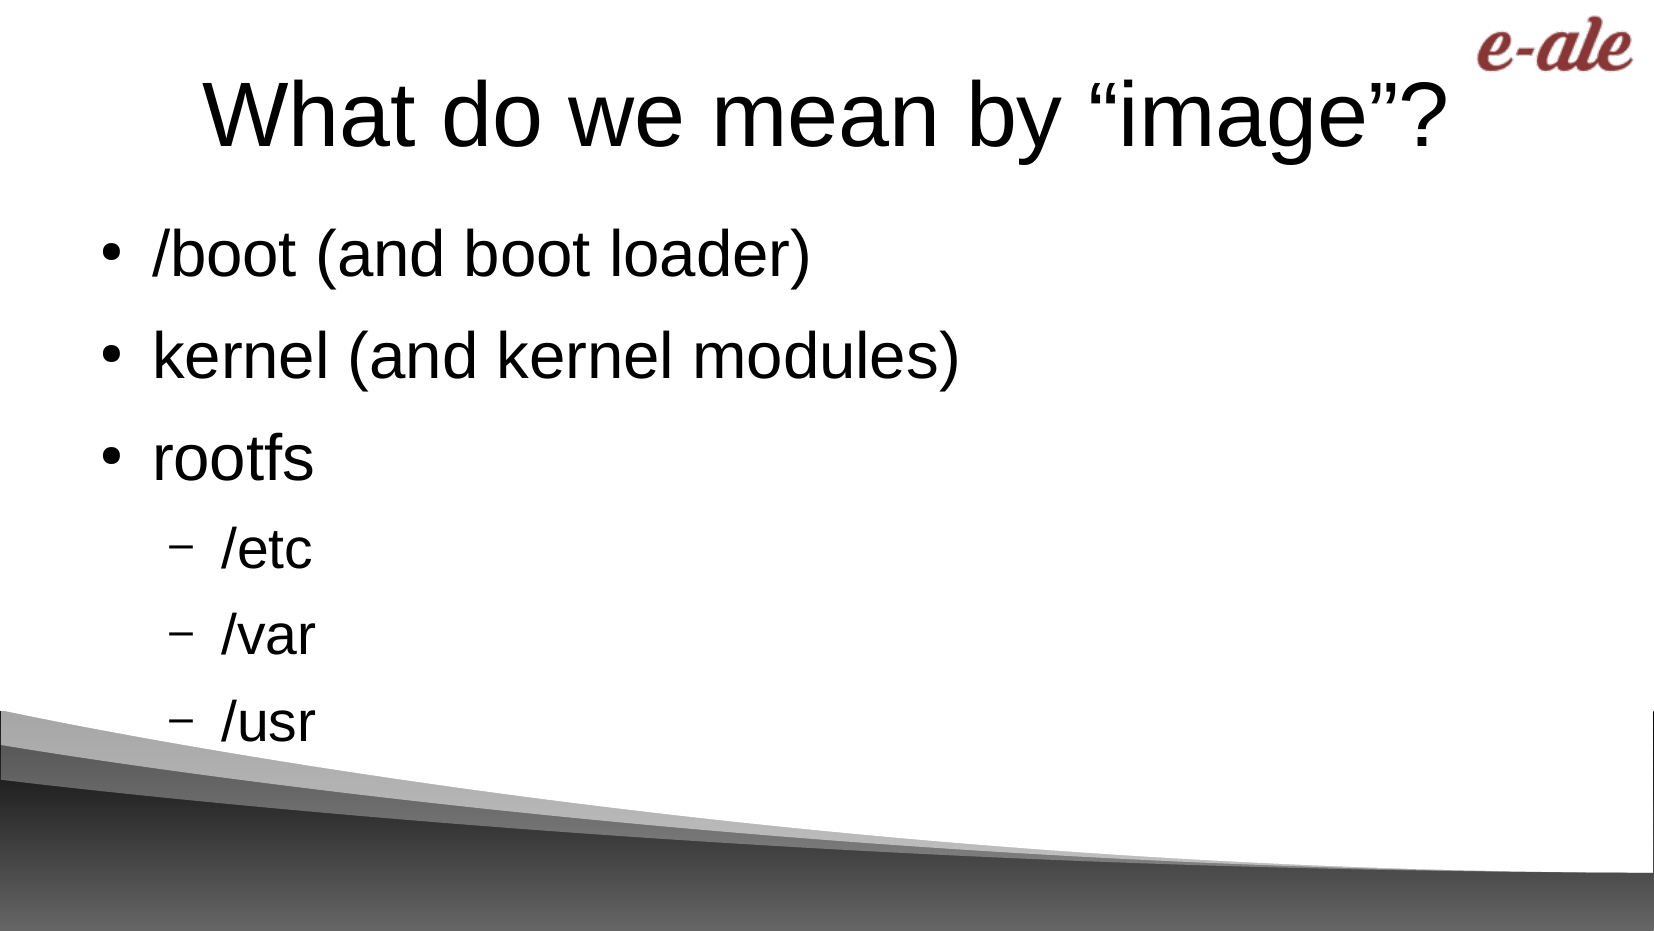

# What do we mean by “image”?
/boot (and boot loader)
kernel (and kernel modules)
rootfs
/etc
/var
/usr